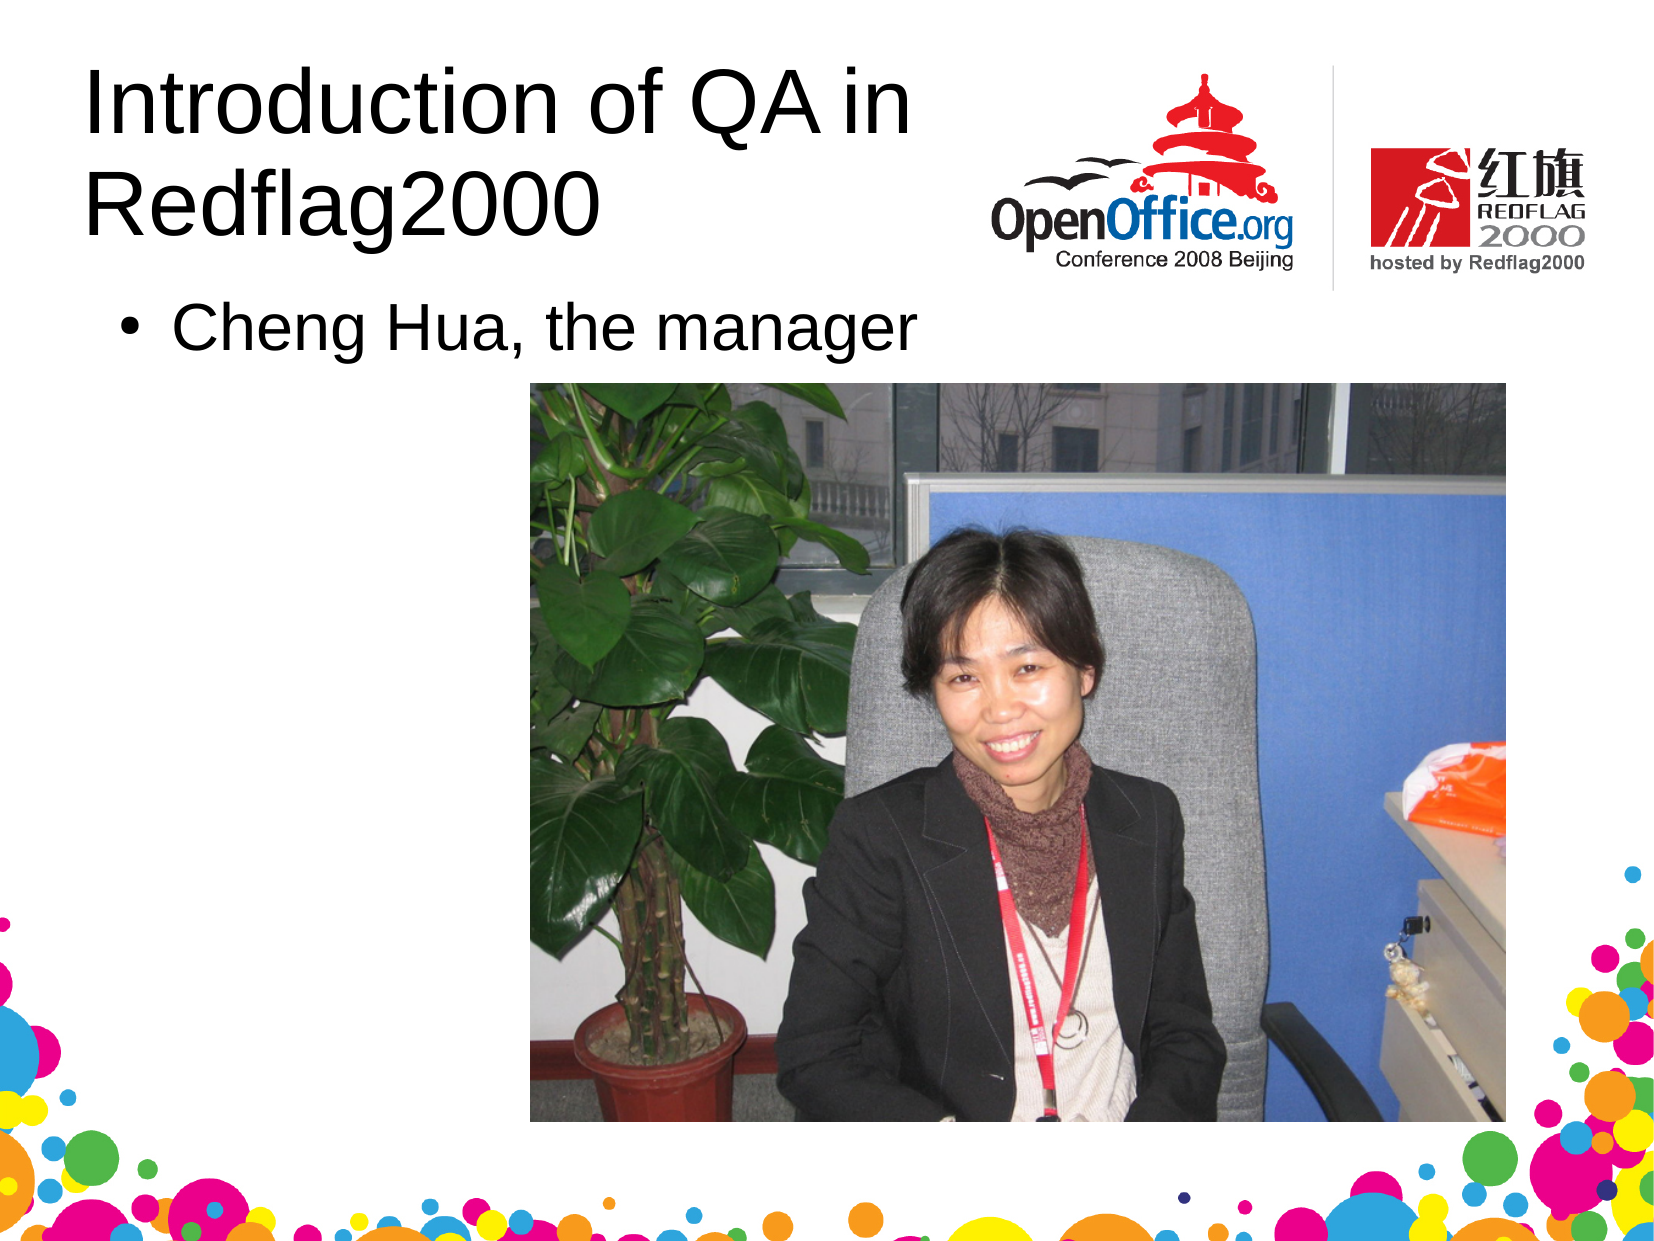

# Introduction of QA in Redflag2000
Cheng Hua, the manager